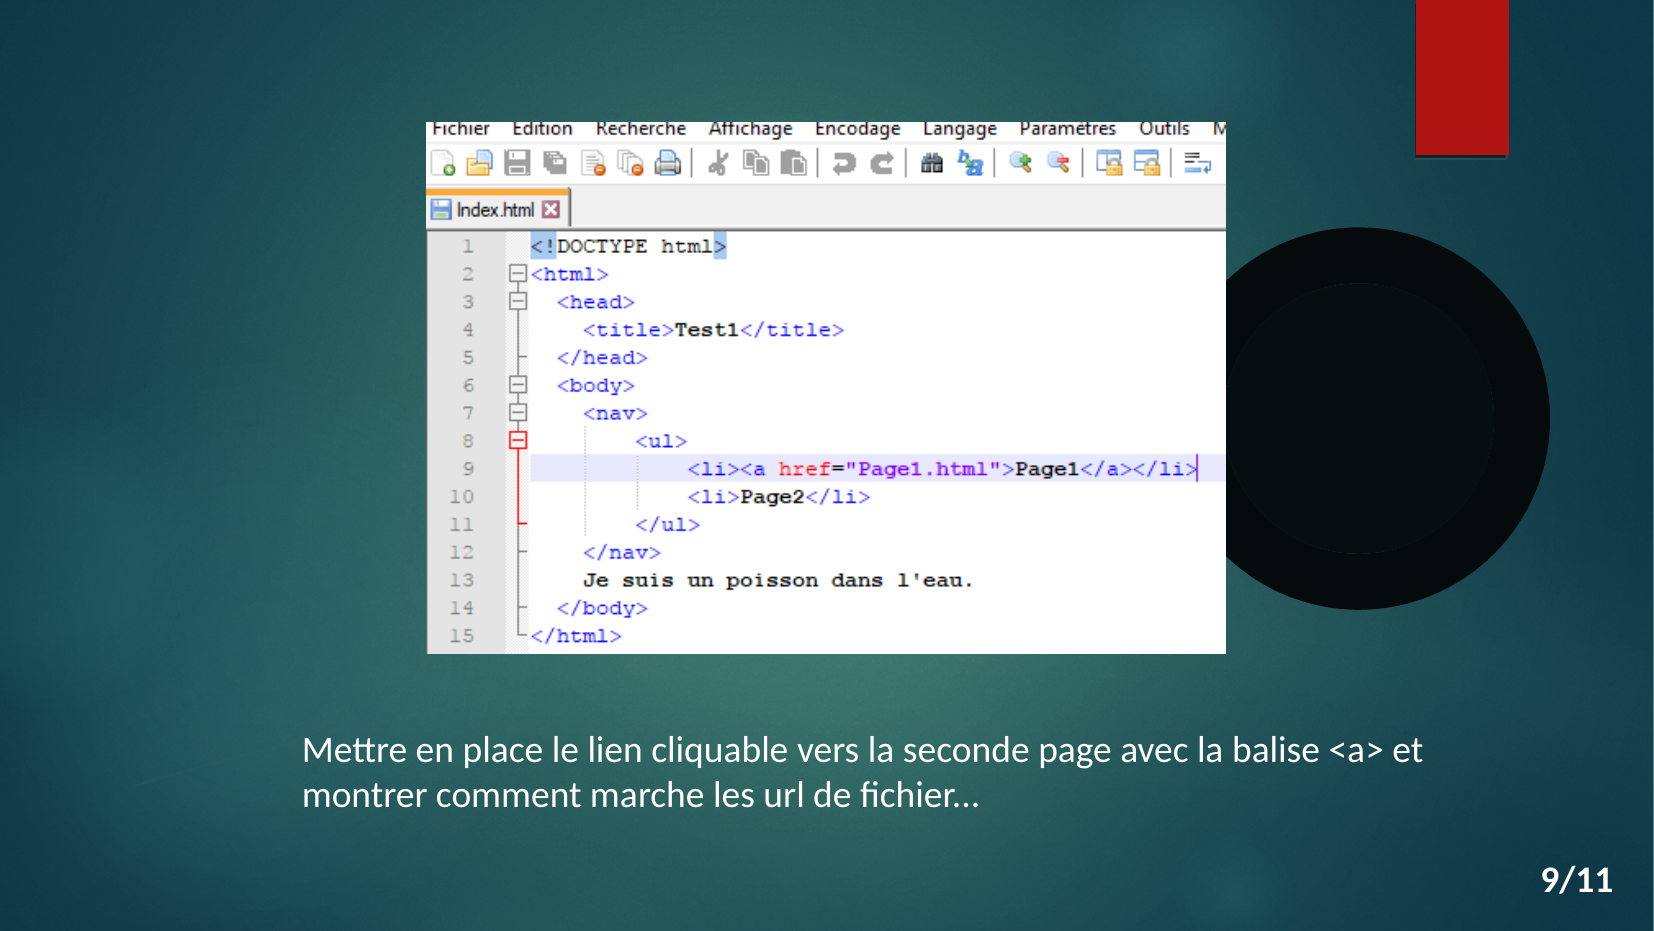

Mettre en place le lien cliquable vers la seconde page avec la balise <a> et montrer comment marche les url de fichier...
9/11